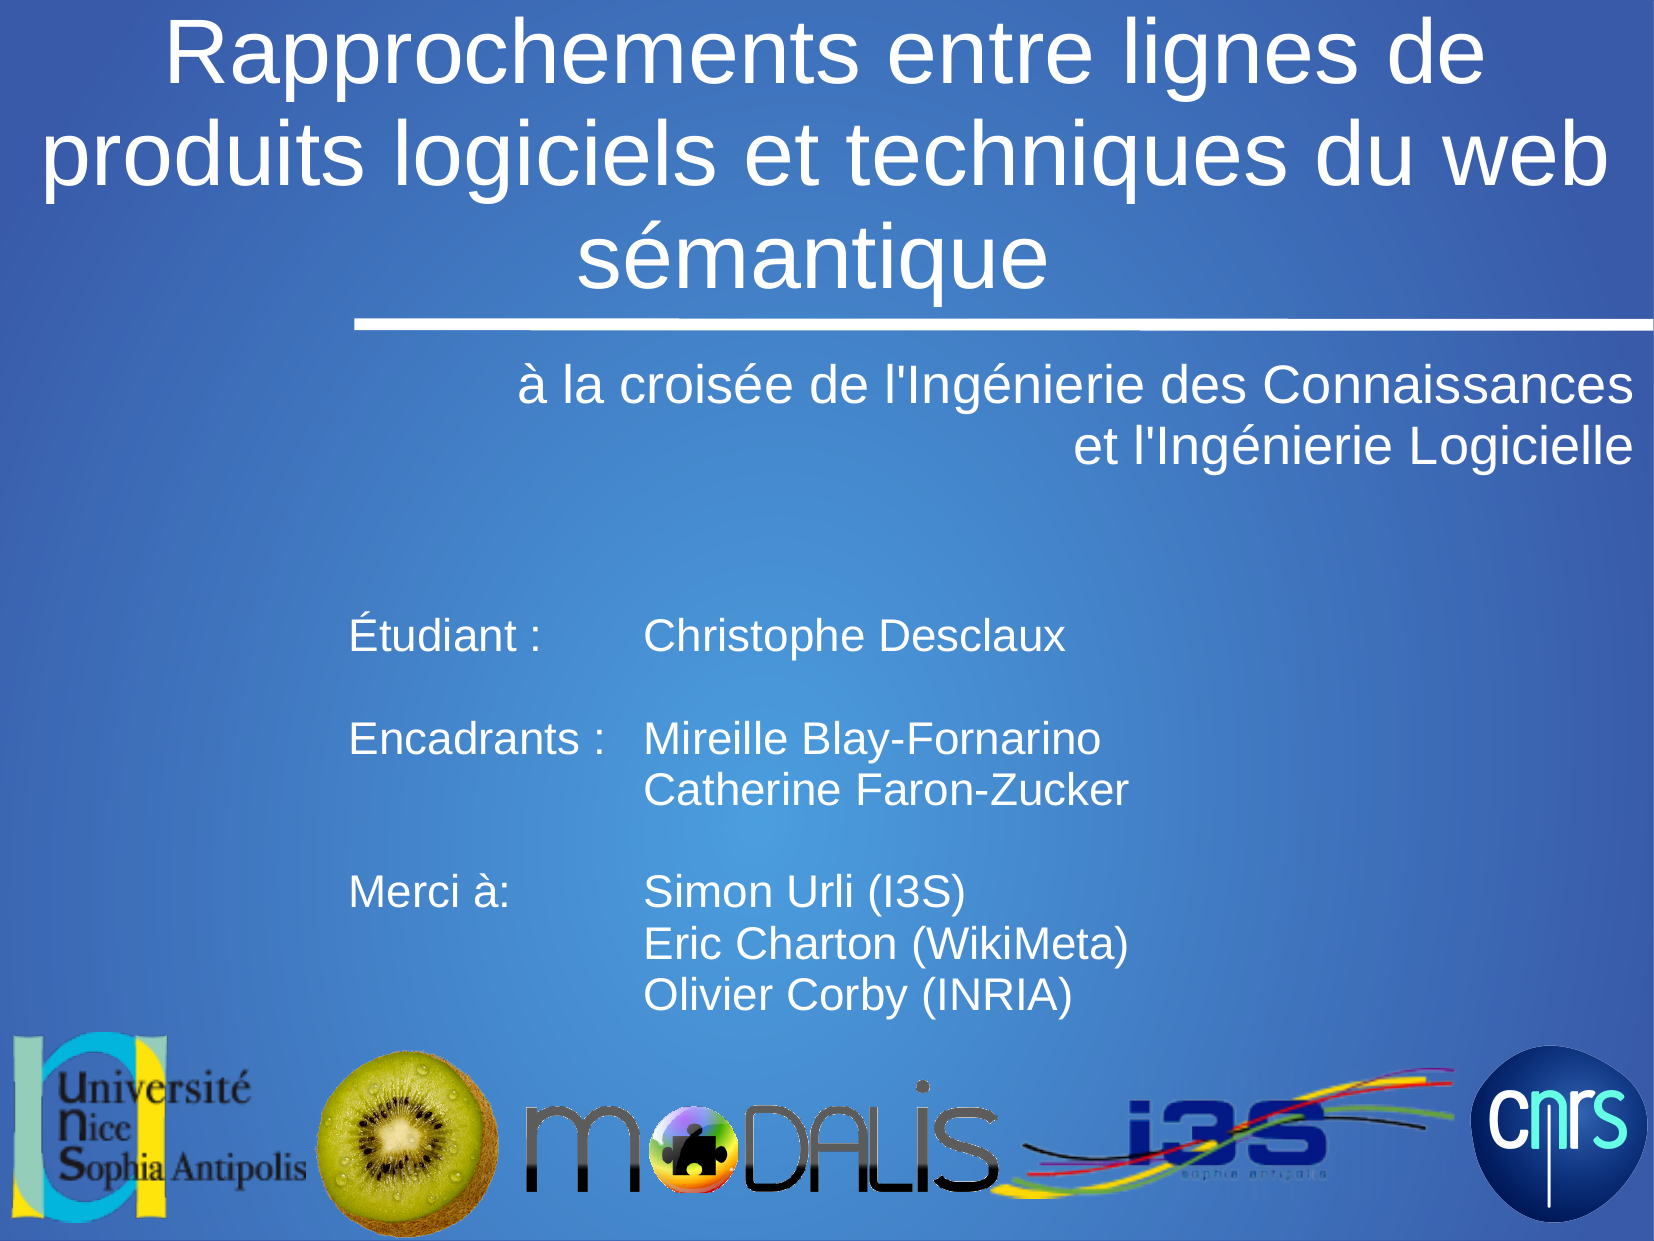

# Rapprochements entre lignes de produits logiciels et techniques du web sémantique
à la croisée de l'Ingénierie des Connaissances
 et l'Ingénierie Logicielle
Étudiant : 		Christophe Desclaux
Encadrants : 	Mireille Blay-Fornarino
				Catherine Faron-Zucker
Merci à: 		Simon Urli (I3S)
				Eric Charton (WikiMeta)
				Olivier Corby (INRIA)